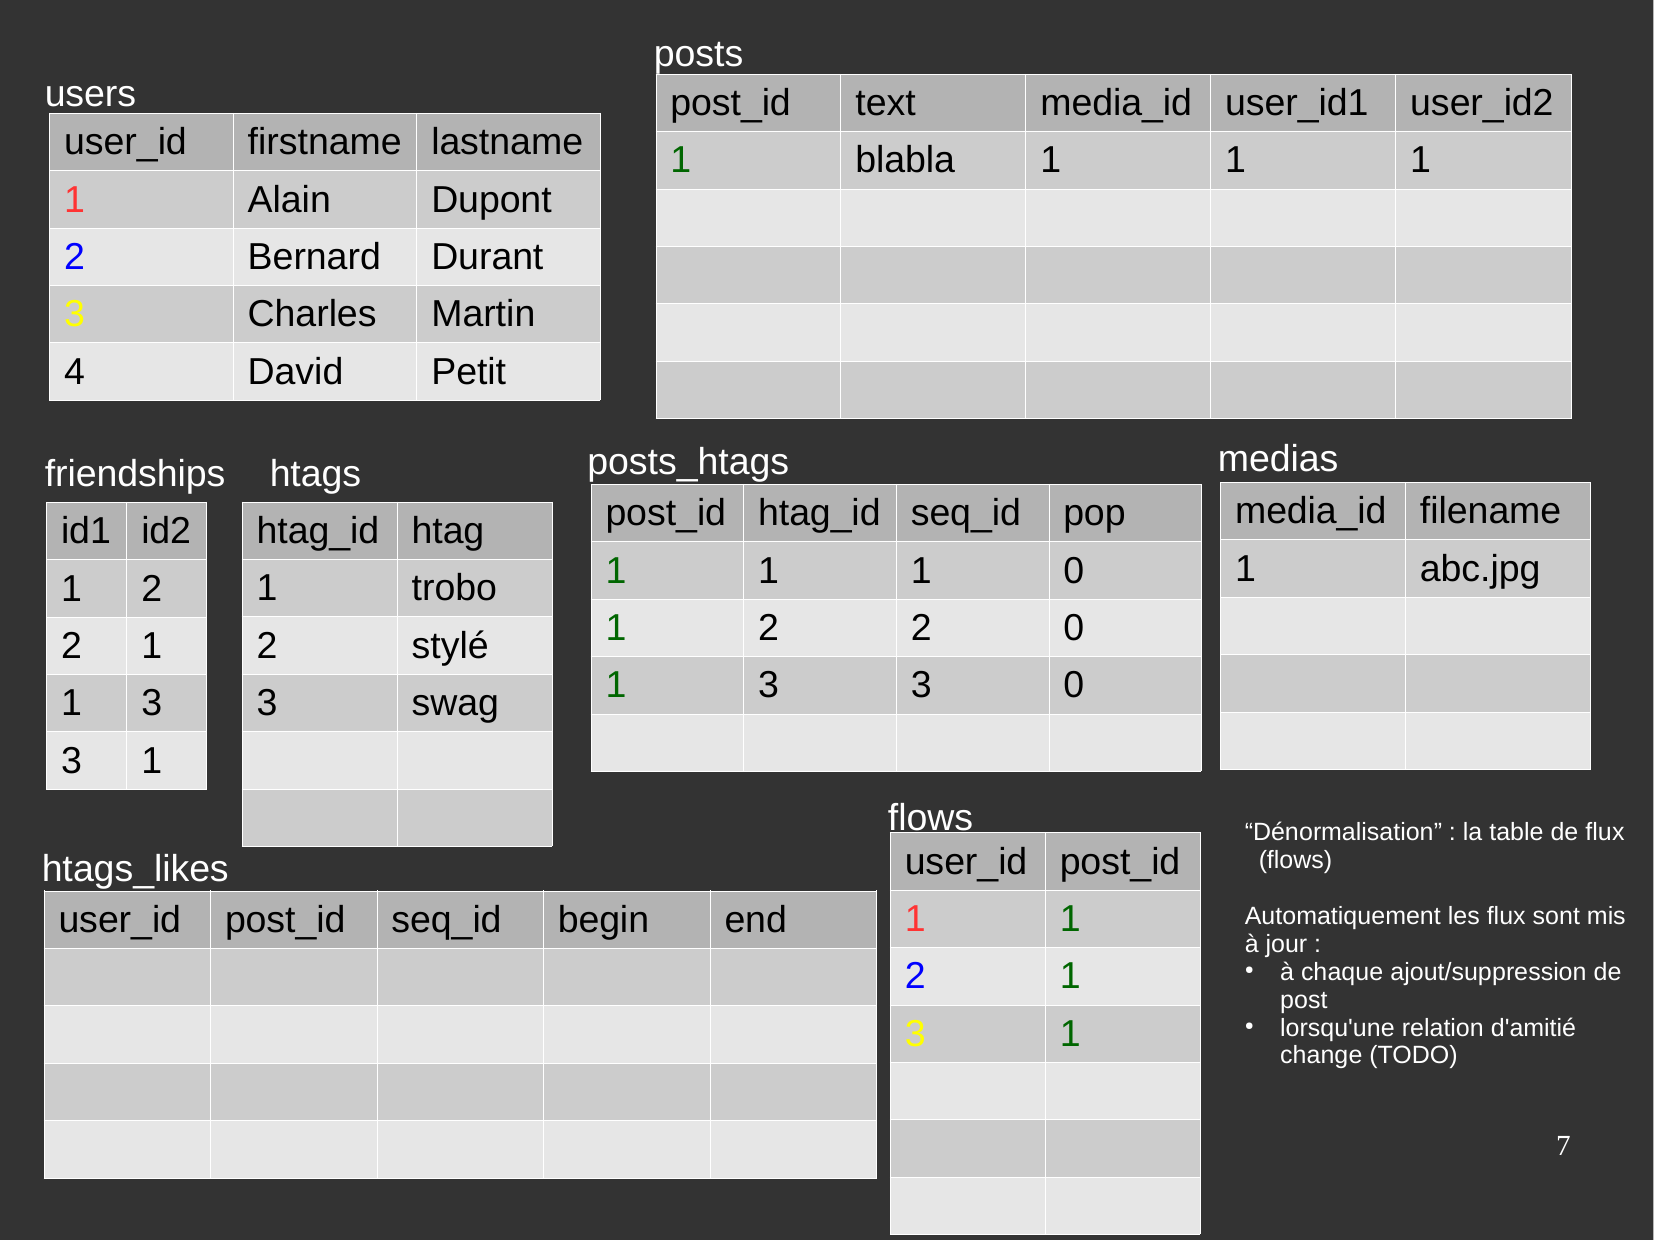

posts
users
| post\_id | text | media\_id | user\_id1 | user\_id2 |
| --- | --- | --- | --- | --- |
| 1 | blabla | 1 | 1 | 1 |
| | | | | |
| | | | | |
| | | | | |
| | | | | |
| user\_id | firstname | lastname |
| --- | --- | --- |
| 1 | Alain | Dupont |
| 2 | Bernard | Durant |
| 3 | Charles | Martin |
| 4 | David | Petit |
medias
posts_htags
friendships
htags
| media\_id | filename |
| --- | --- |
| 1 | abc.jpg |
| | |
| | |
| | |
| post\_id | htag\_id | seq\_id | pop |
| --- | --- | --- | --- |
| 1 | 1 | 1 | 0 |
| 1 | 2 | 2 | 0 |
| 1 | 3 | 3 | 0 |
| | | | |
| htag\_id | htag |
| --- | --- |
| 1 | trobo |
| 2 | stylé |
| 3 | swag |
| | |
| | |
| id1 | id2 |
| --- | --- |
| 1 | 2 |
| 2 | 1 |
| 1 | 3 |
| 3 | 1 |
flows
“Dénormalisation” : la table de flux
 (flows)
Automatiquement les flux sont mis
à jour :
à chaque ajout/suppression de
post
lorsqu'une relation d'amitié
change (TODO)
| user\_id | post\_id |
| --- | --- |
| 1 | 1 |
| 2 | 1 |
| 3 | 1 |
| | |
| | |
| | |
htags_likes
| user\_id | post\_id | seq\_id | begin | end |
| --- | --- | --- | --- | --- |
| | | | | |
| | | | | |
| | | | | |
| | | | | |
7